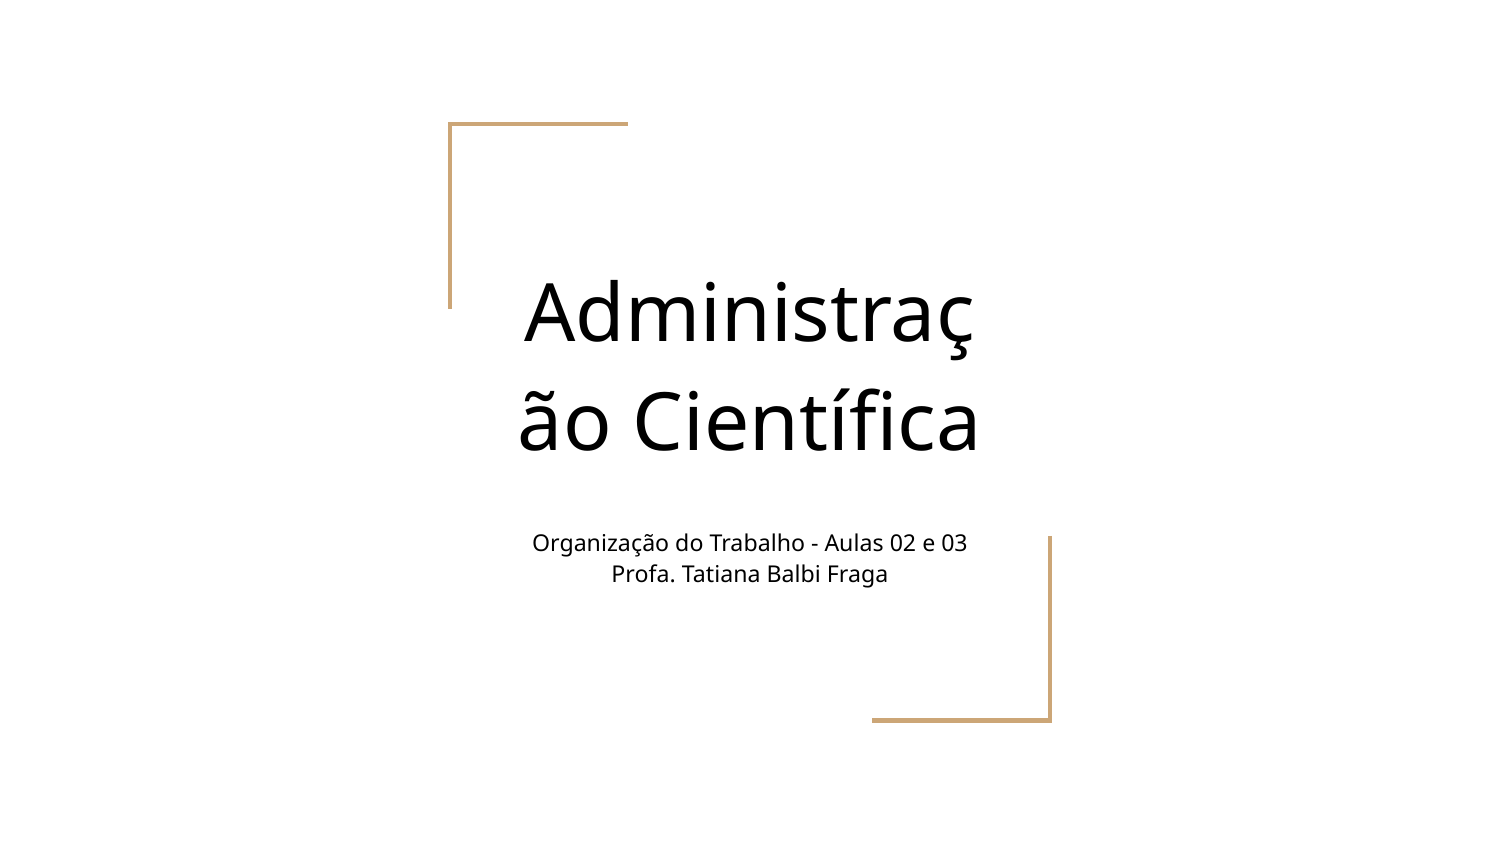

# Administração Científica
Organização do Trabalho - Aulas 02 e 03
Profa. Tatiana Balbi Fraga